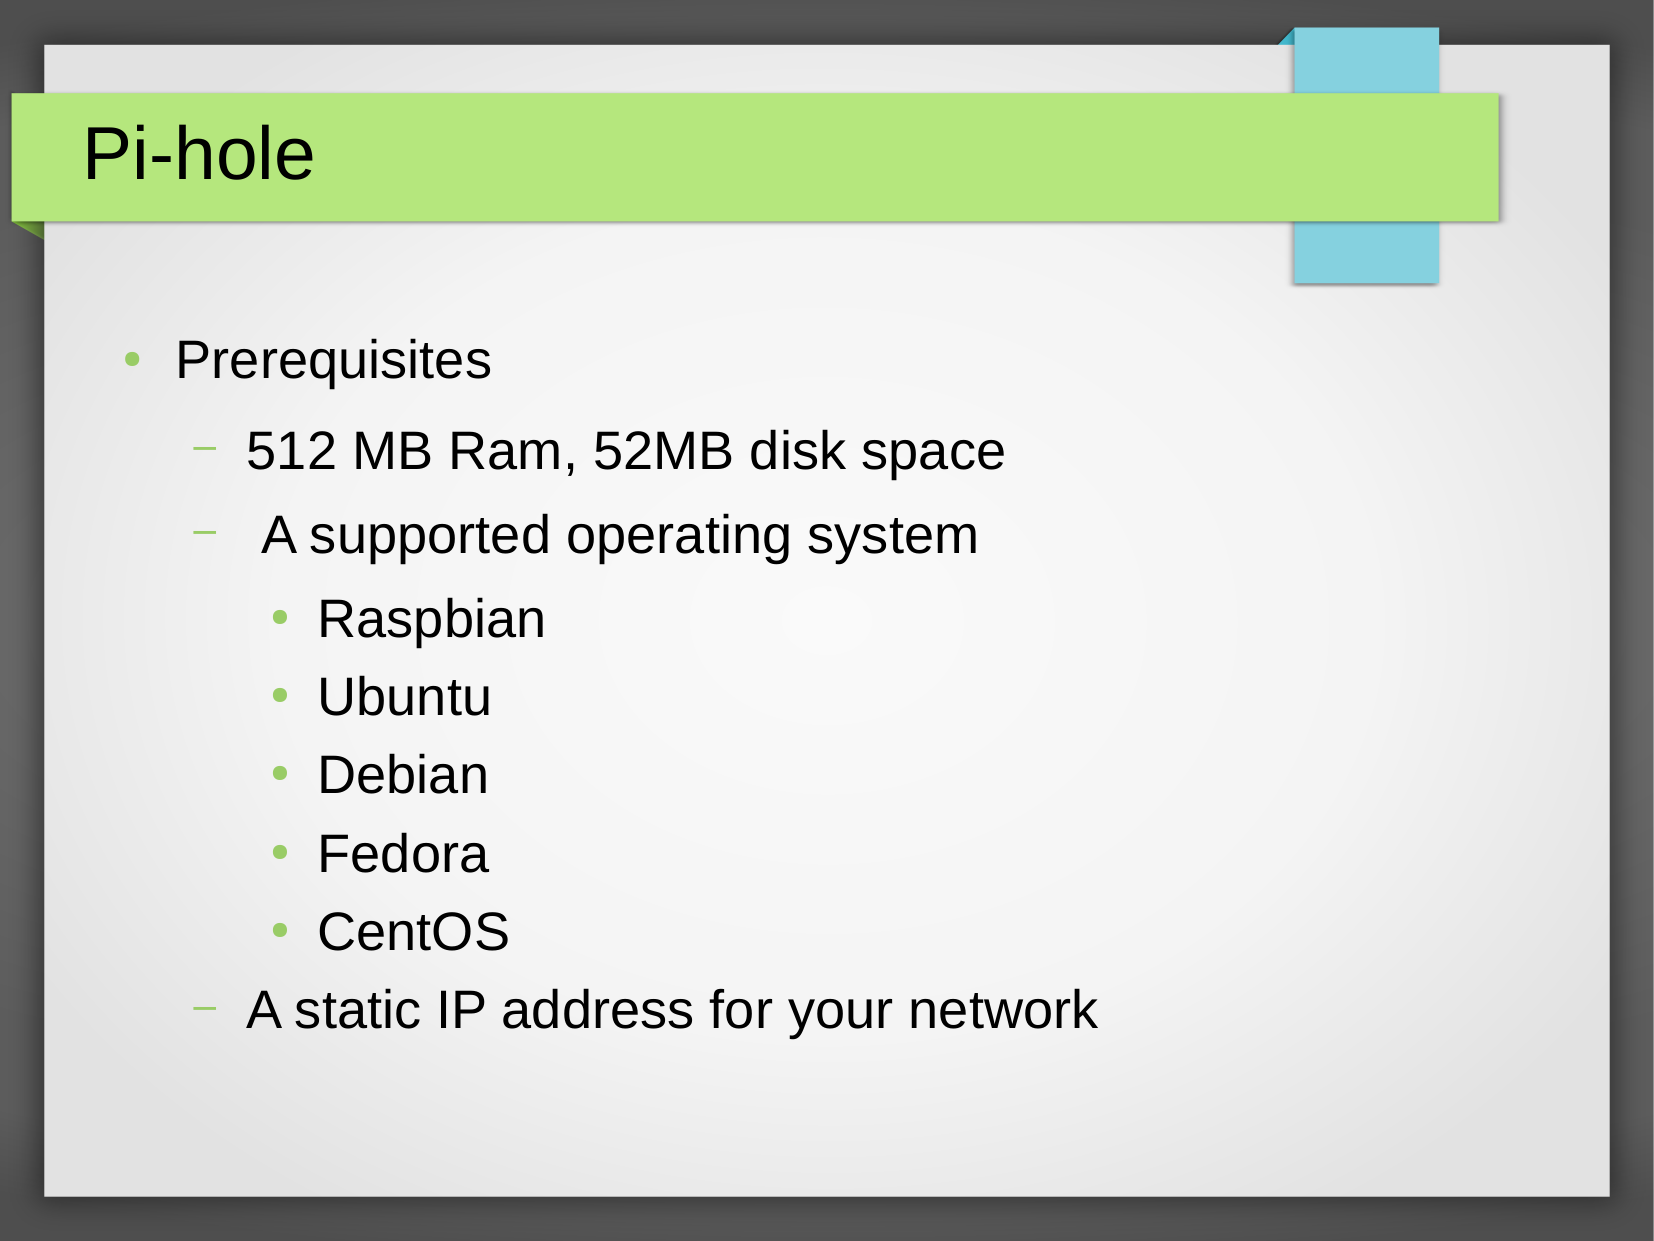

# Pi-hole
Prerequisites
512 MB Ram, 52MB disk space
 A supported operating system
Raspbian
Ubuntu
Debian
Fedora
CentOS
A static IP address for your network